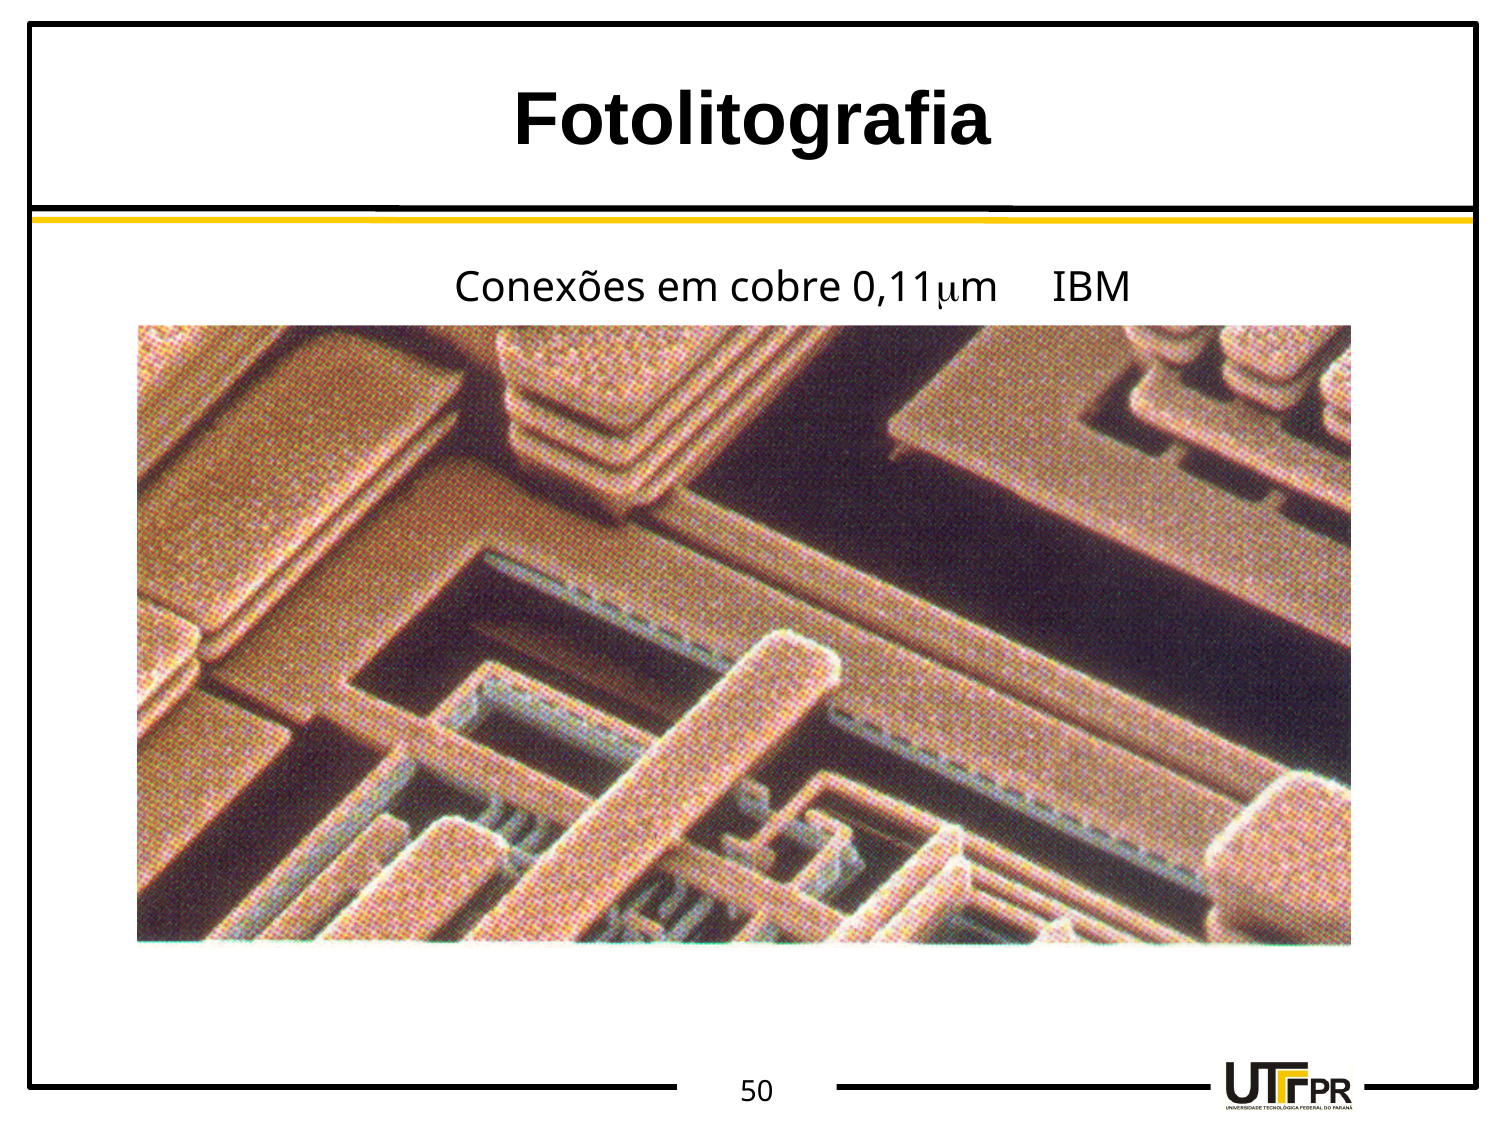

# Fotolitografia
Conexões em cobre 0,11m IBM